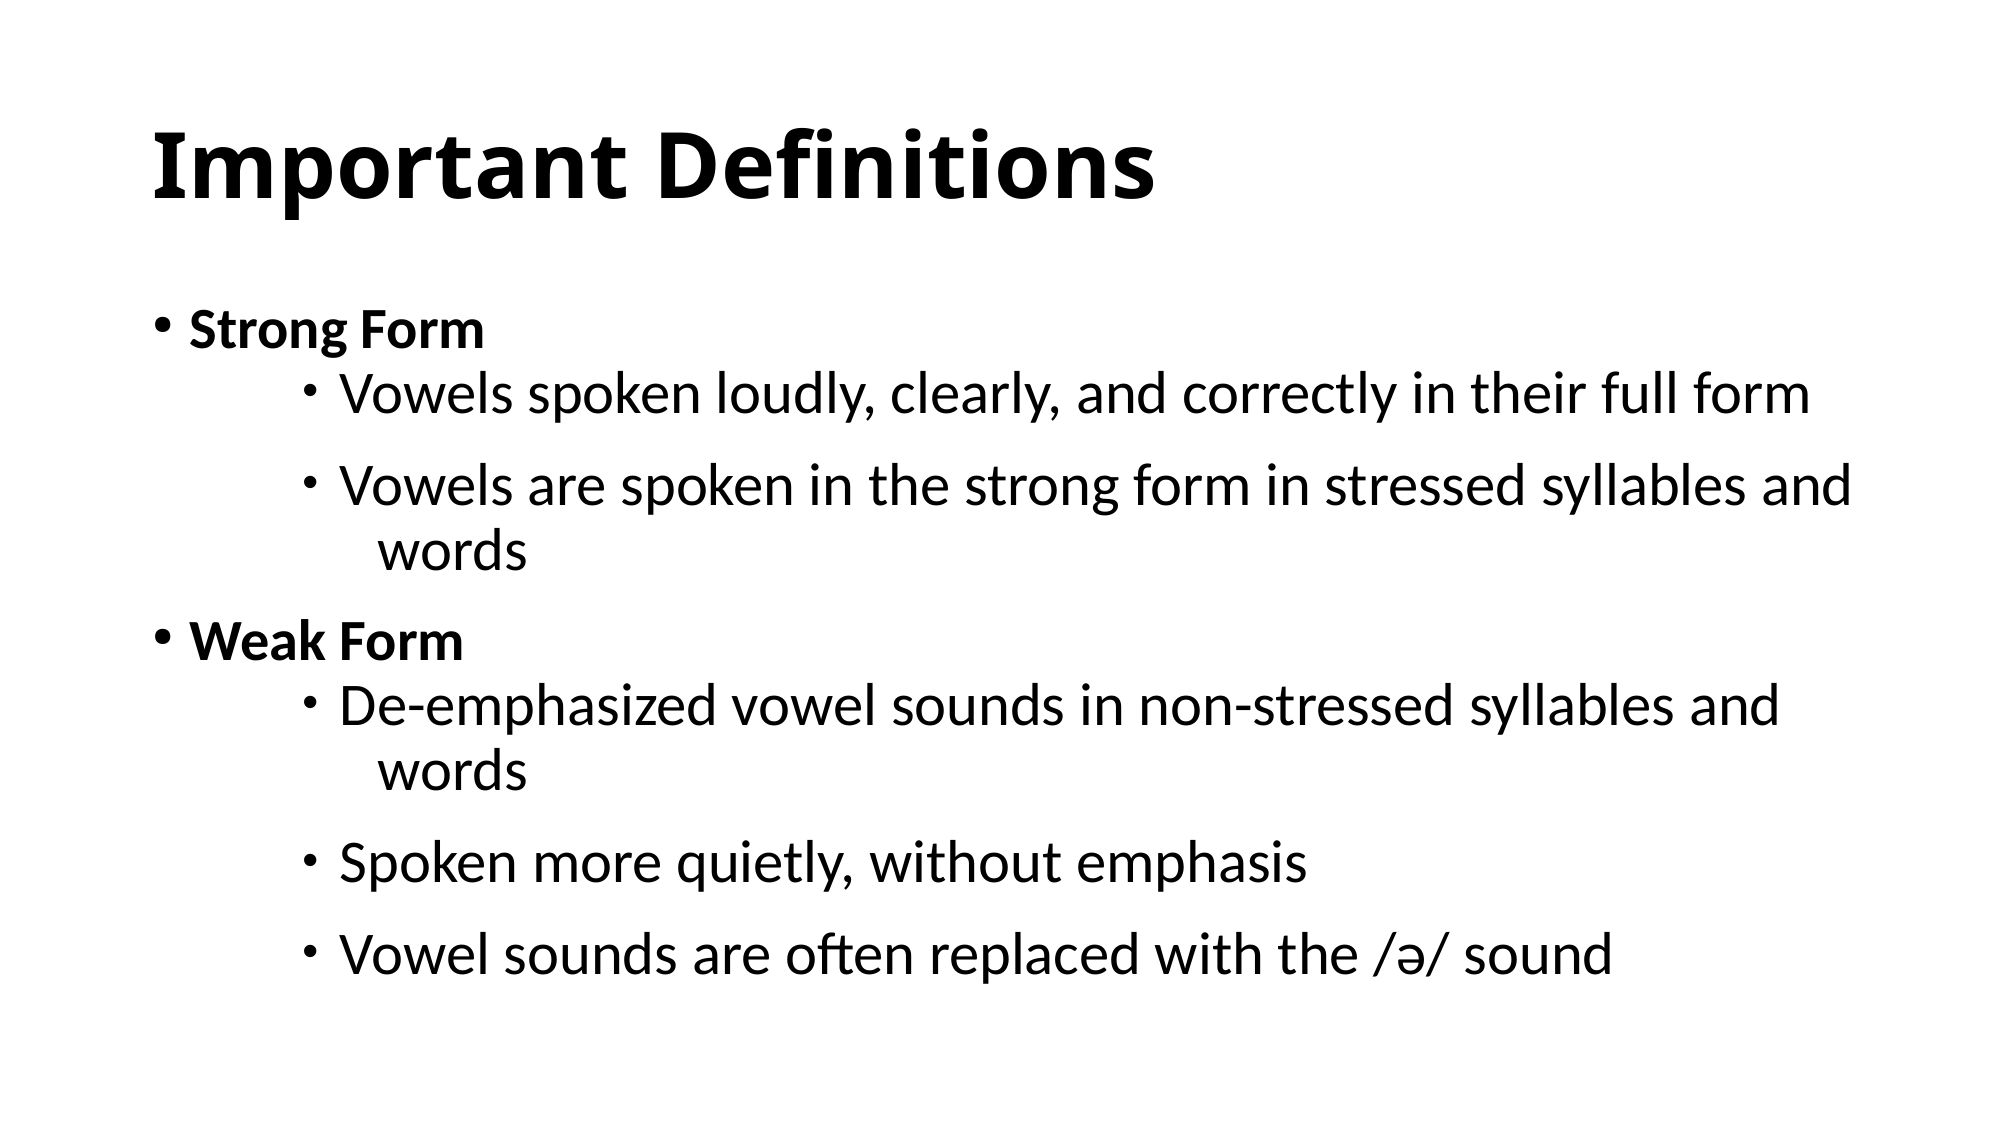

# Important Definitions
Strong Form
Vowels spoken loudly, clearly, and correctly in their full form
Vowels are spoken in the strong form in stressed syllables and words
Weak Form
De-emphasized vowel sounds in non-stressed syllables and words
Spoken more quietly, without emphasis
Vowel sounds are often replaced with the /ə/ sound